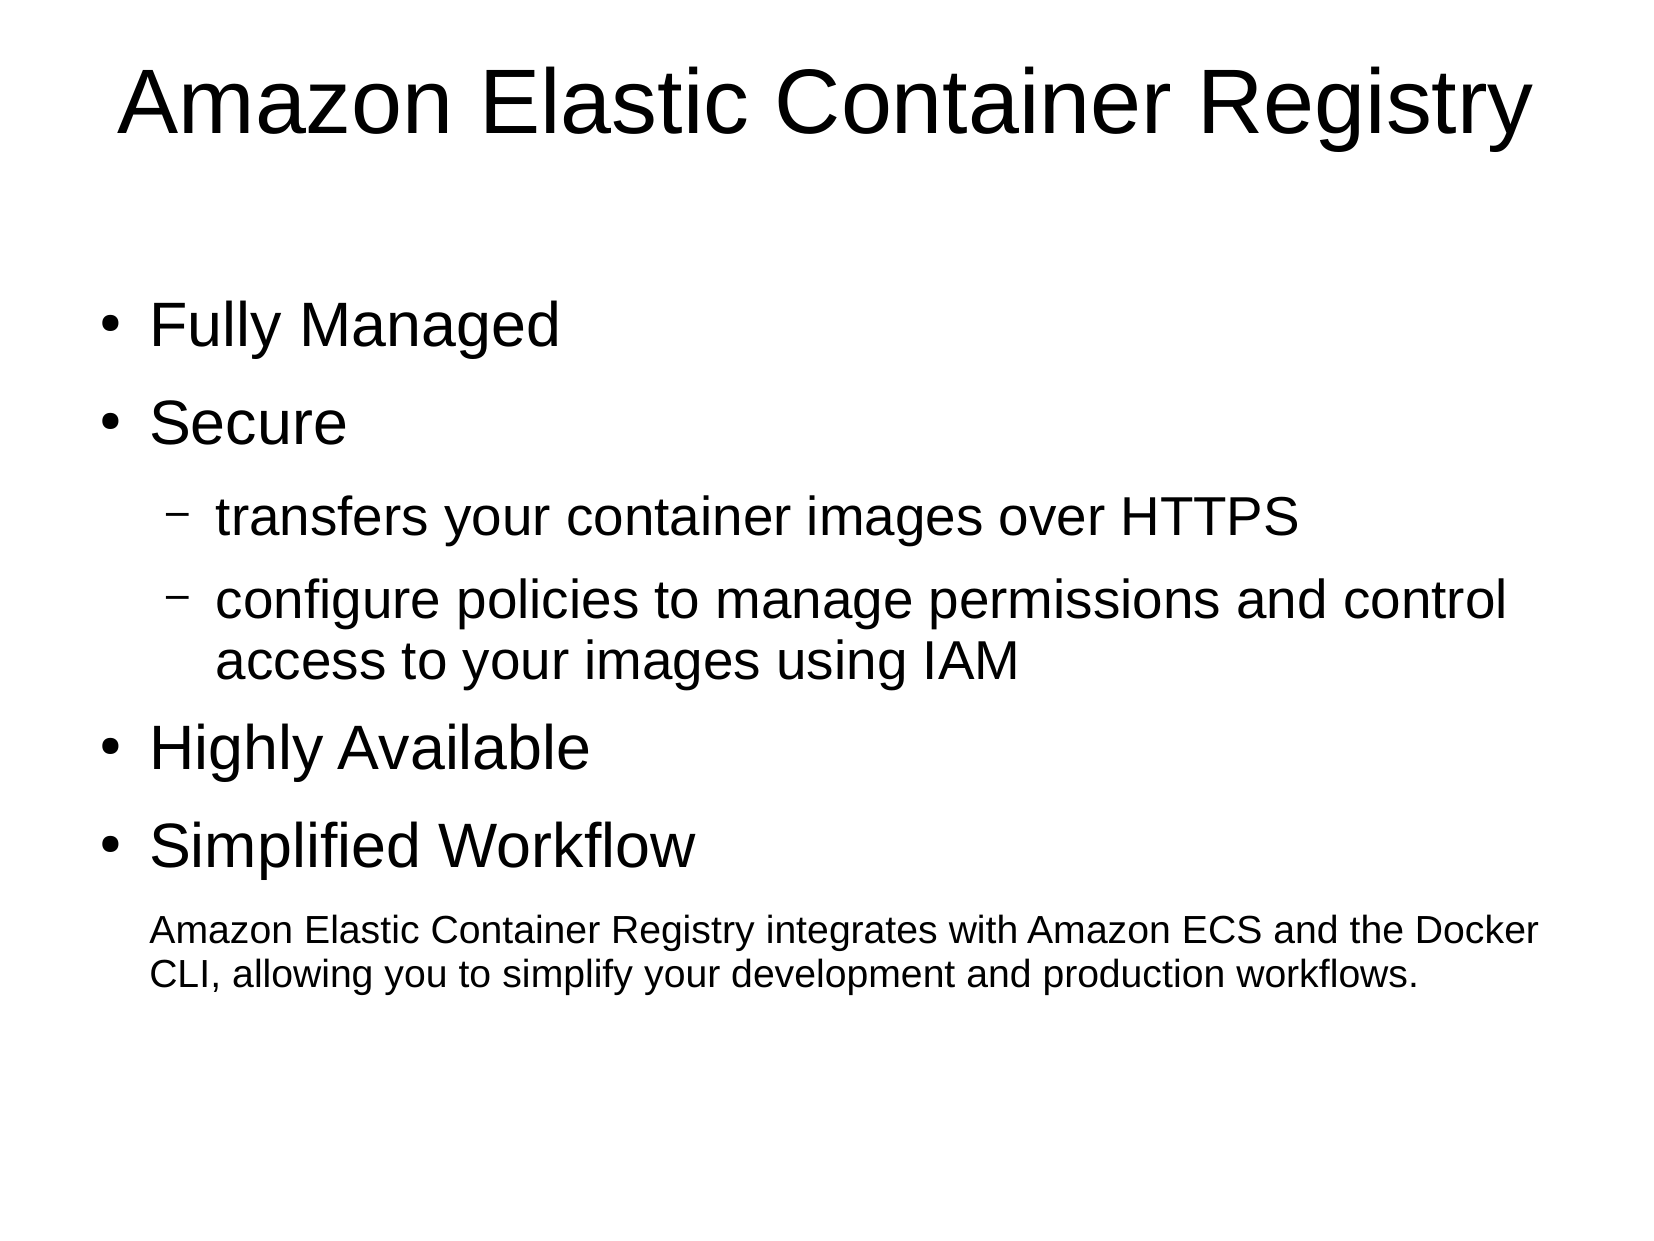

# Amazon Elastic Container Registry
Fully Managed
Secure
transfers your container images over HTTPS
configure policies to manage permissions and control access to your images using IAM
Highly Available
Simplified Workflow
Amazon Elastic Container Registry integrates with Amazon ECS and the Docker CLI, allowing you to simplify your development and production workflows.